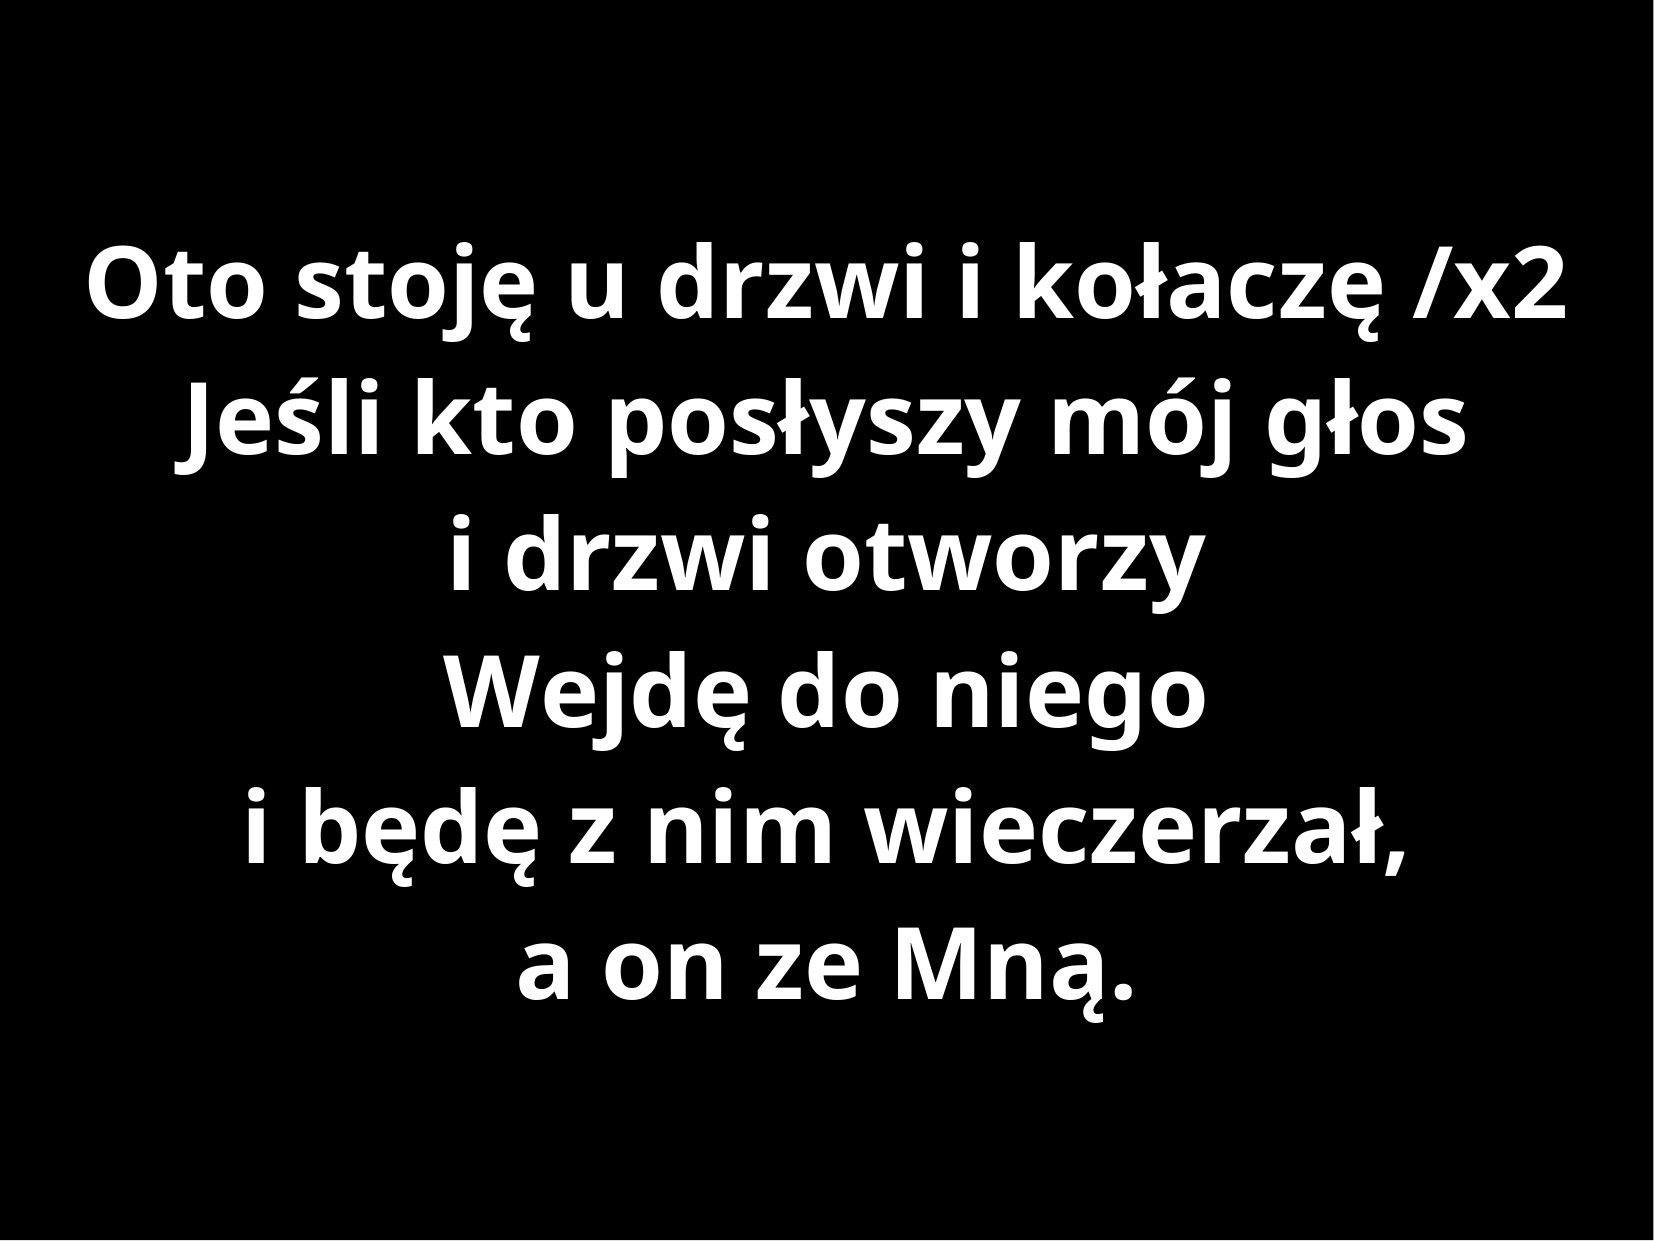

# Oto stoję u drzwi i kołaczę /x2 Jeśli kto posłyszy mój głos i drzwi otworzy Wejdę do niego i będę z nim wieczerzał, a on ze Mną.